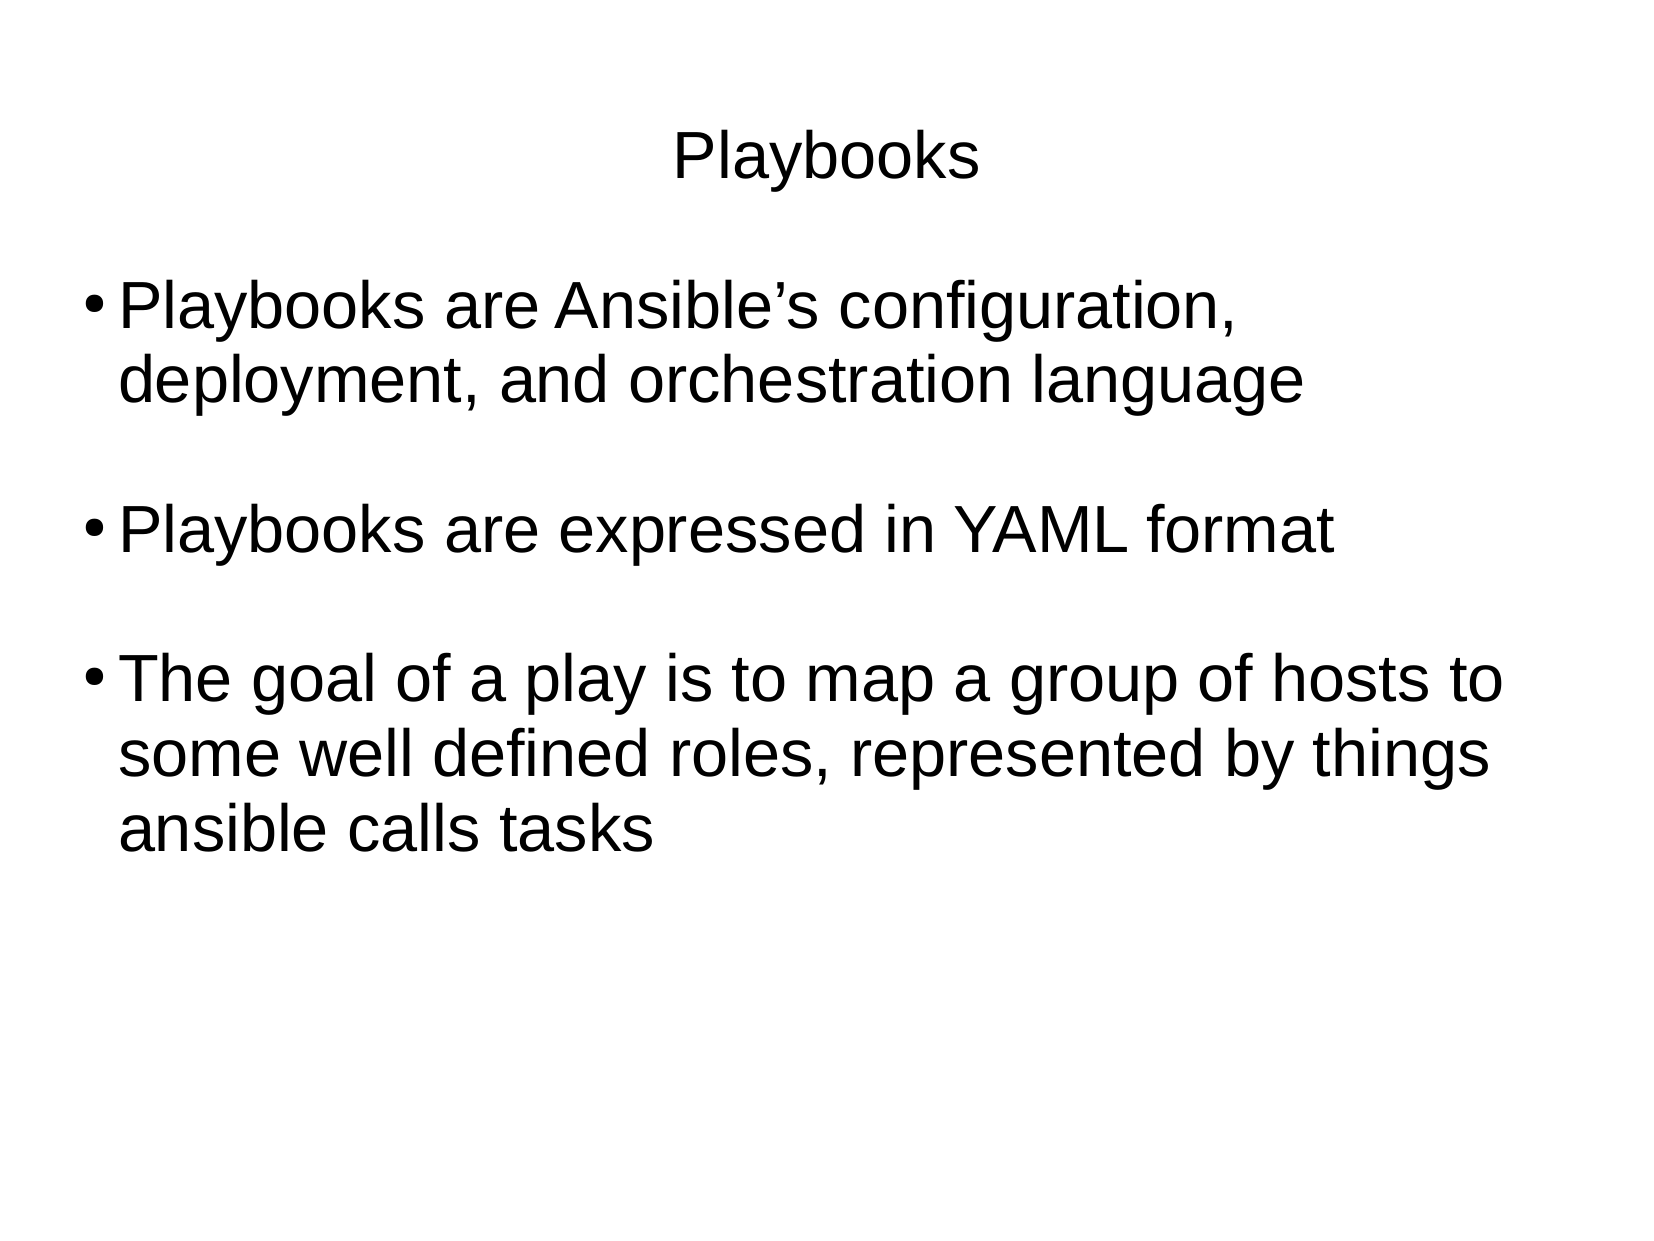

# Playbooks
Playbooks are Ansible’s configuration, deployment, and orchestration language
Playbooks are expressed in YAML format
The goal of a play is to map a group of hosts to some well defined roles, represented by things ansible calls tasks